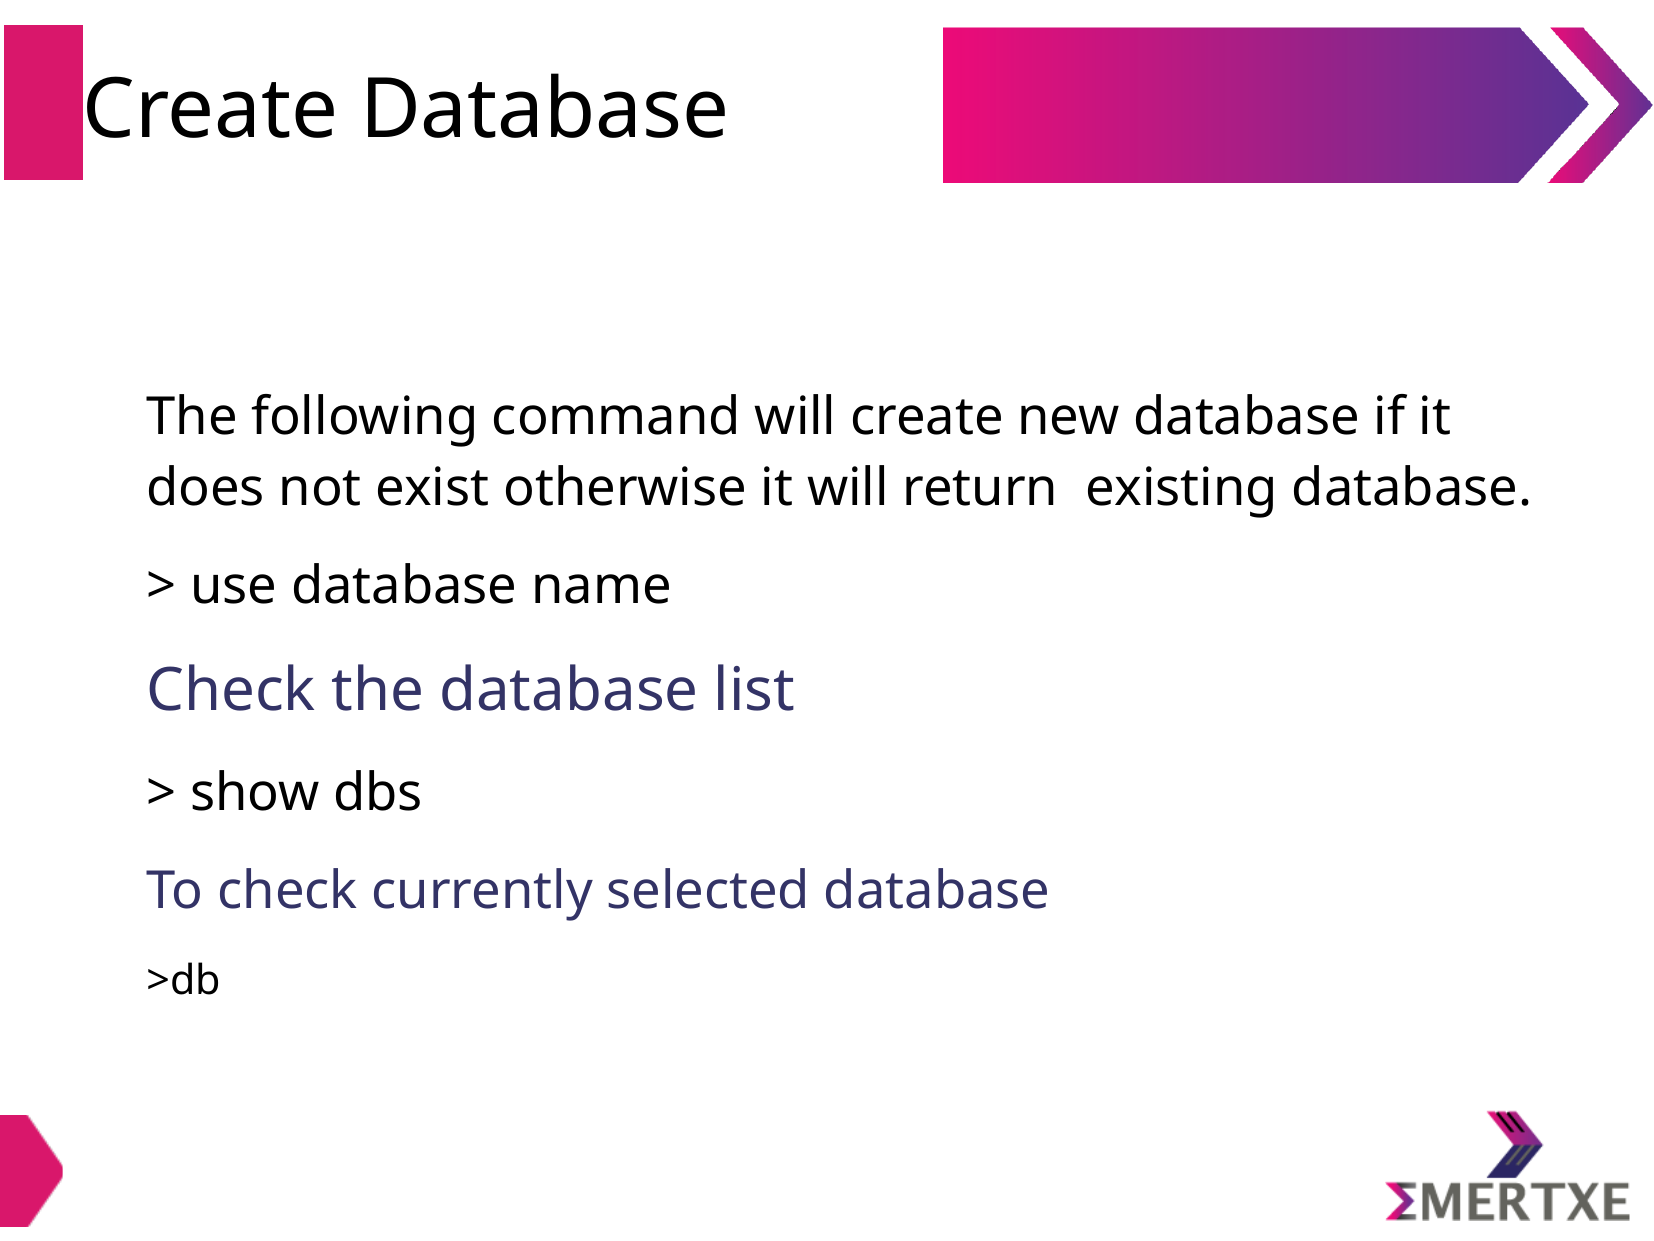

# Create Database
The following command will create new database if it does not exist otherwise it will return existing database.
> use database name
Check the database list
> show dbs
To check currently selected database
>db